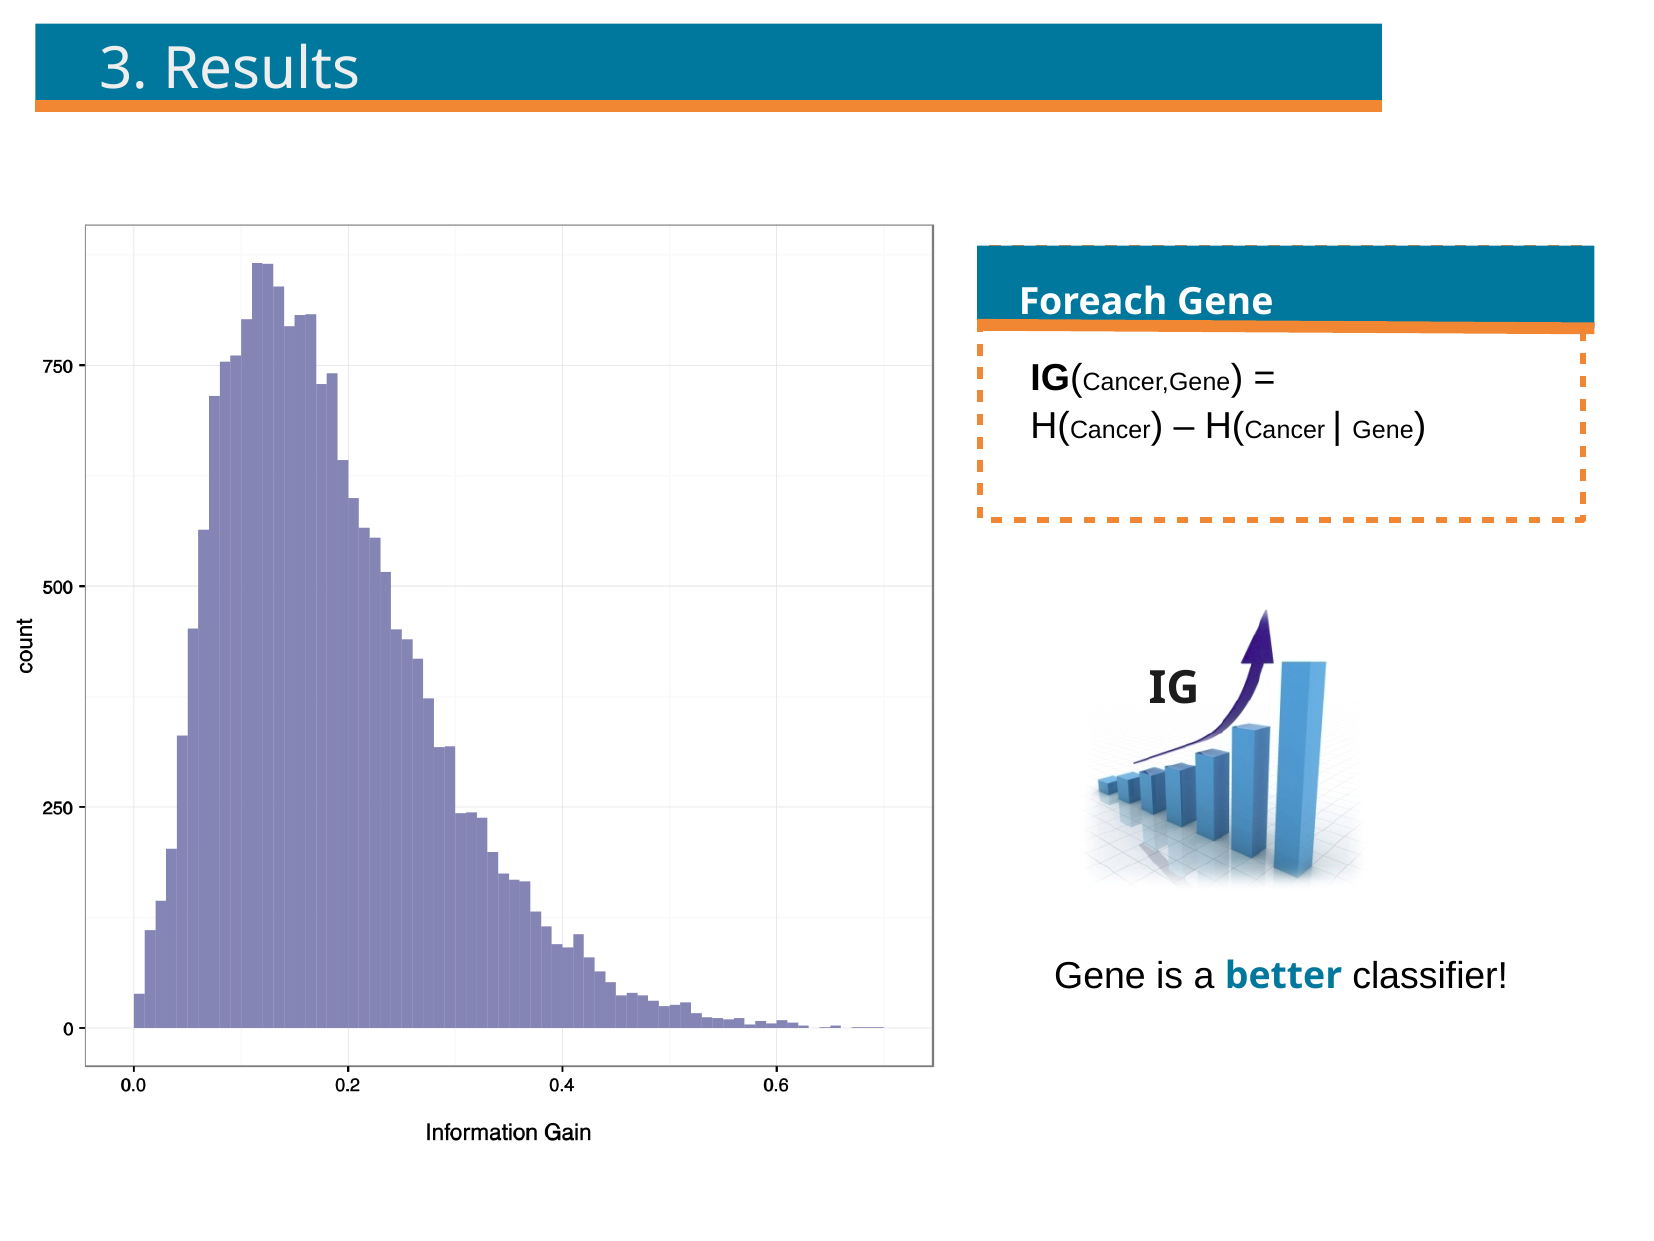

# 3. Results
Foreach Gene
IG(Cancer,Gene) =
H(Cancer) – H(Cancer | Gene)
IG
Gene is a better classifier!